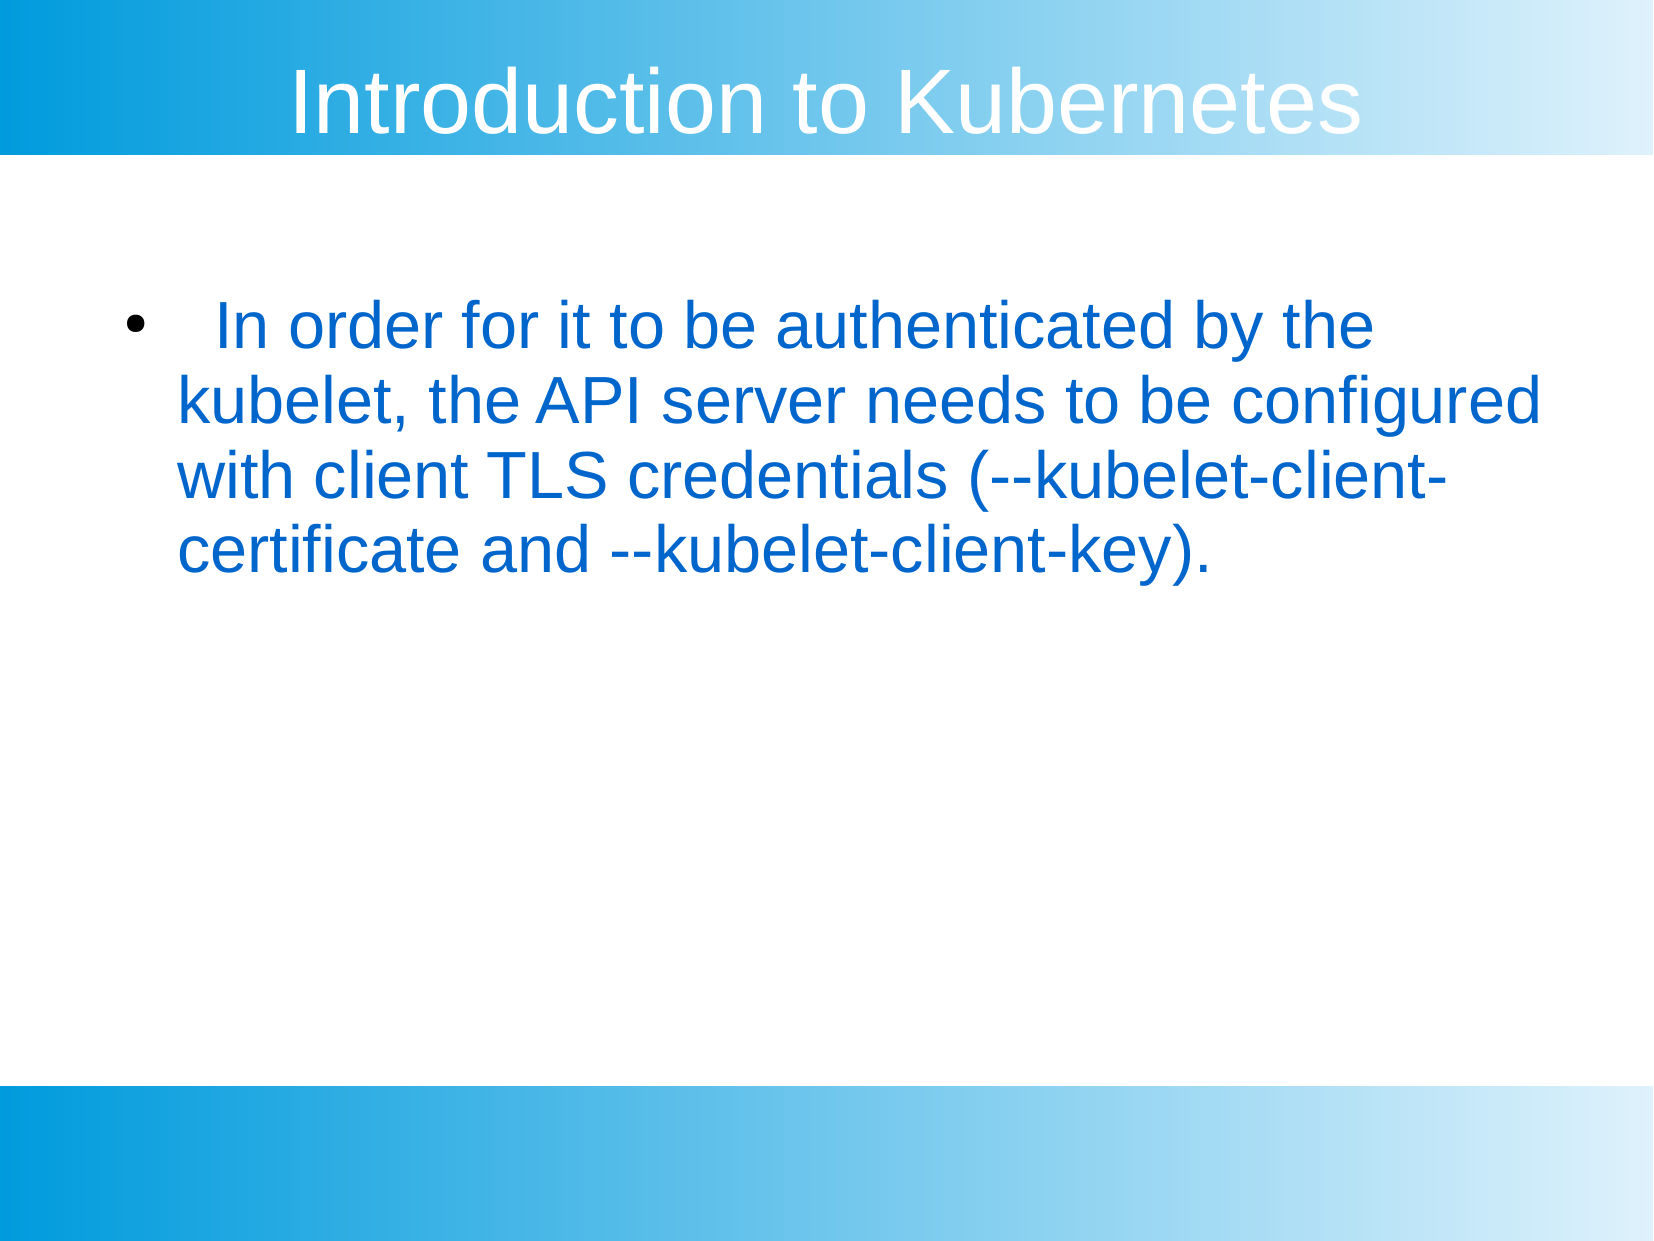

# Introduction to Kubernetes
 In order for it to be authenticated by the kubelet, the API server needs to be configured with client TLS credentials (--kubelet-client-certificate and --kubelet-client-key).